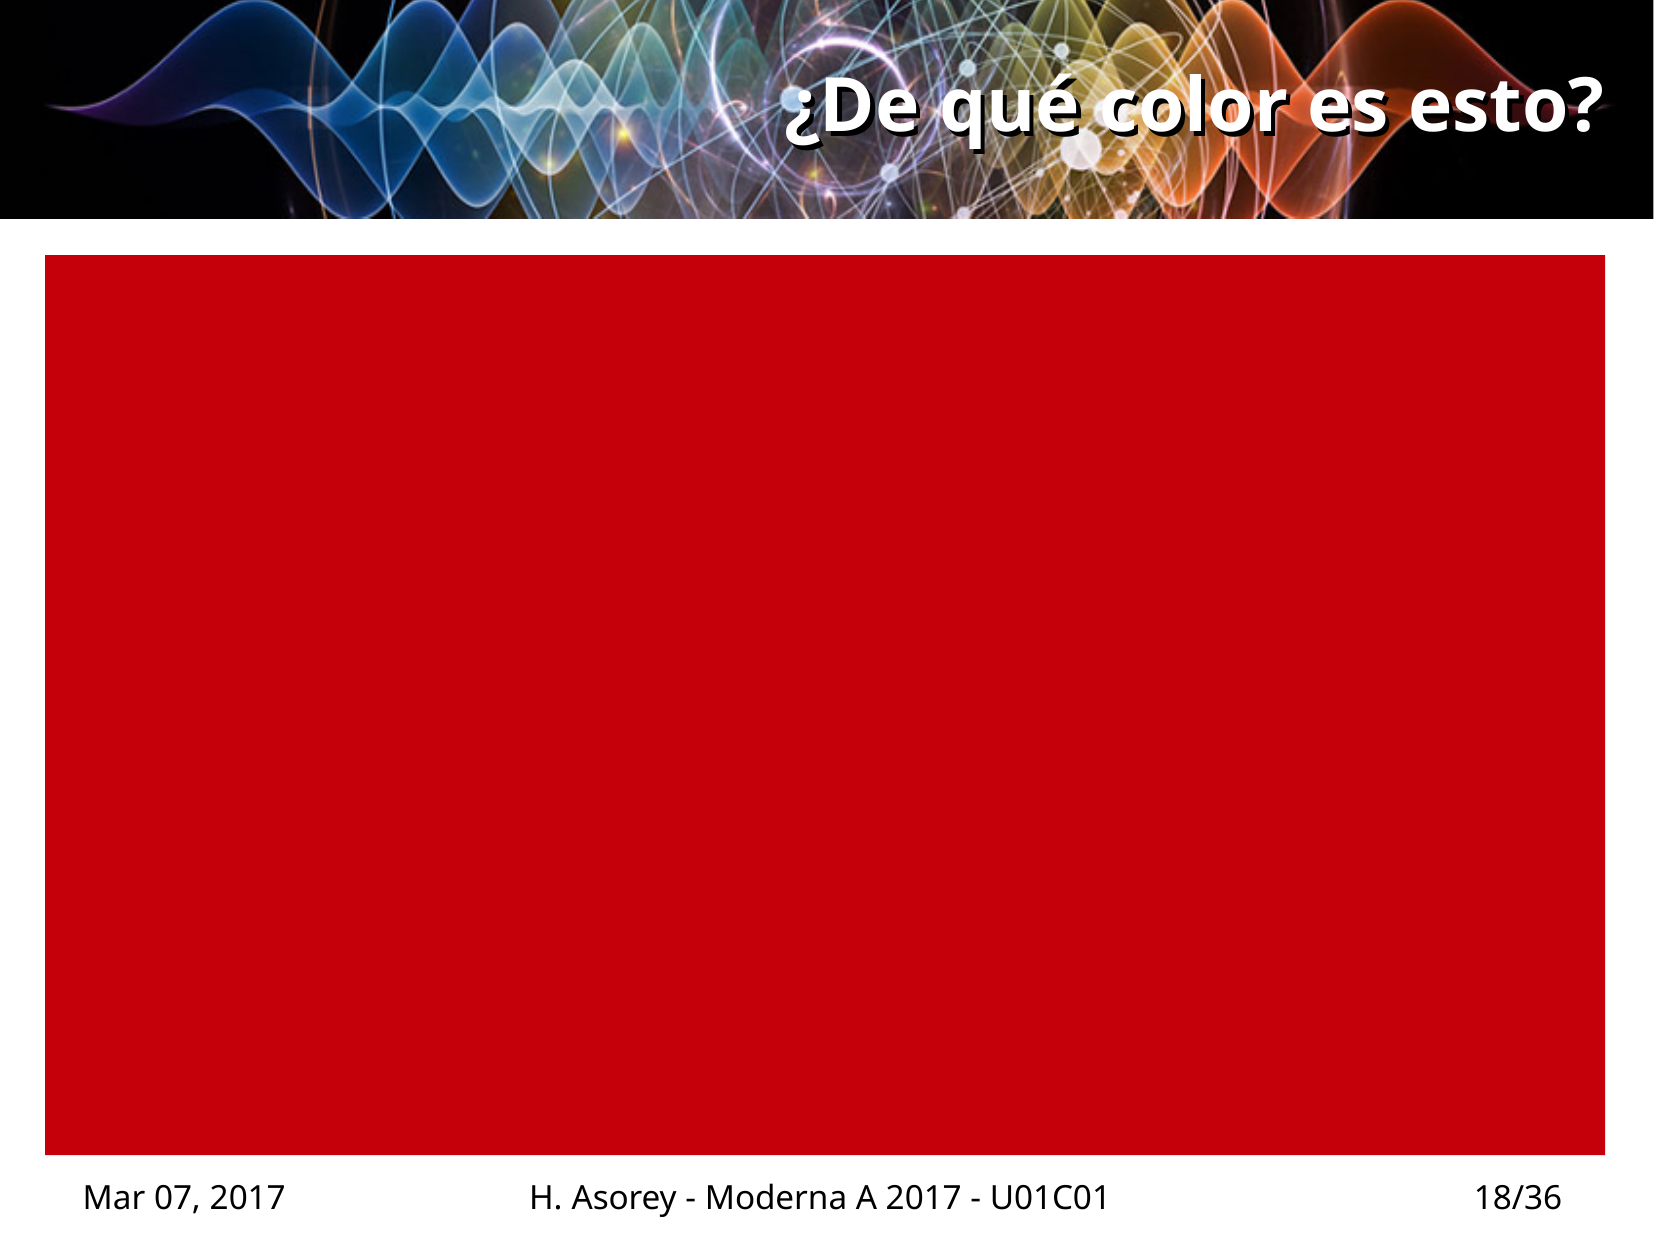

# ¿De qué color es esto?
Mar 07, 2017
H. Asorey - Moderna A 2017 - U01C01
18